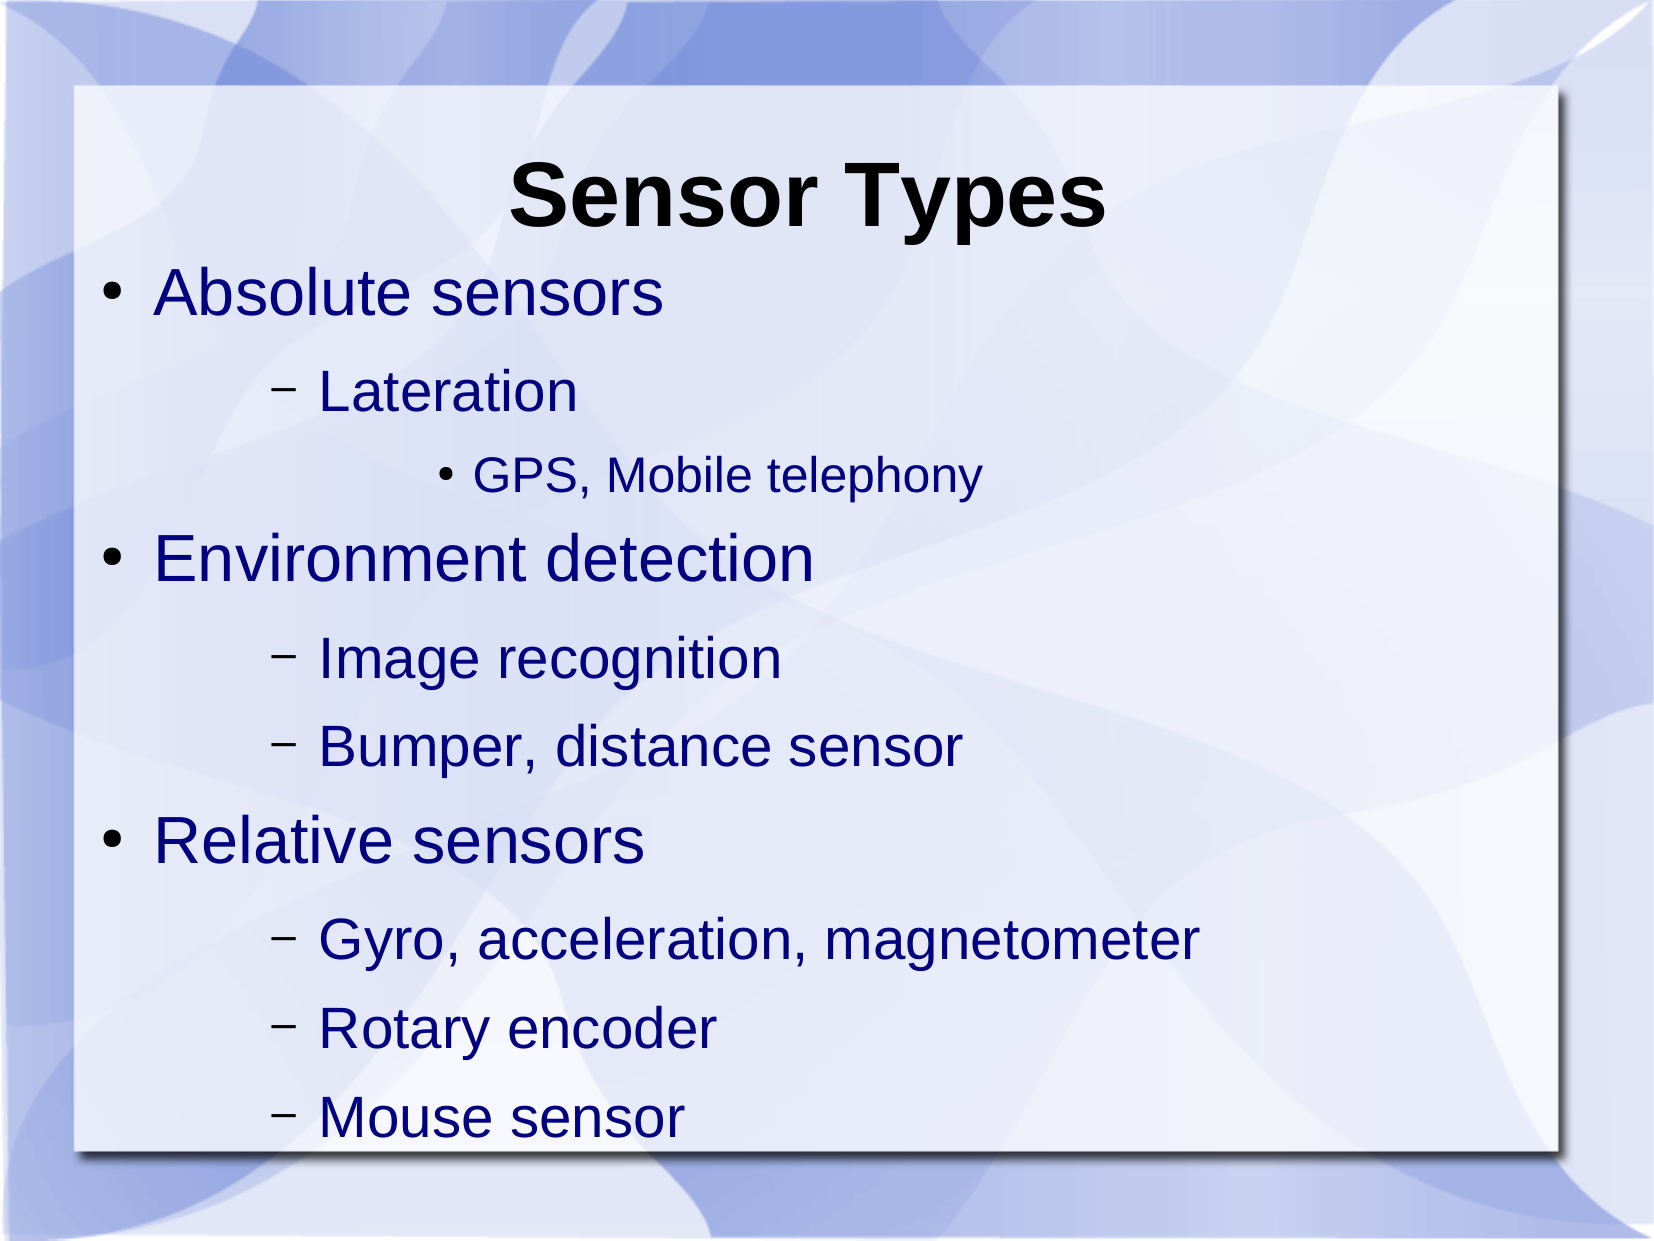

# Sensor Types
Absolute sensors
Lateration
GPS, Mobile telephony
Environment detection
Image recognition
Bumper, distance sensor
Relative sensors
Gyro, acceleration, magnetometer
Rotary encoder
Mouse sensor